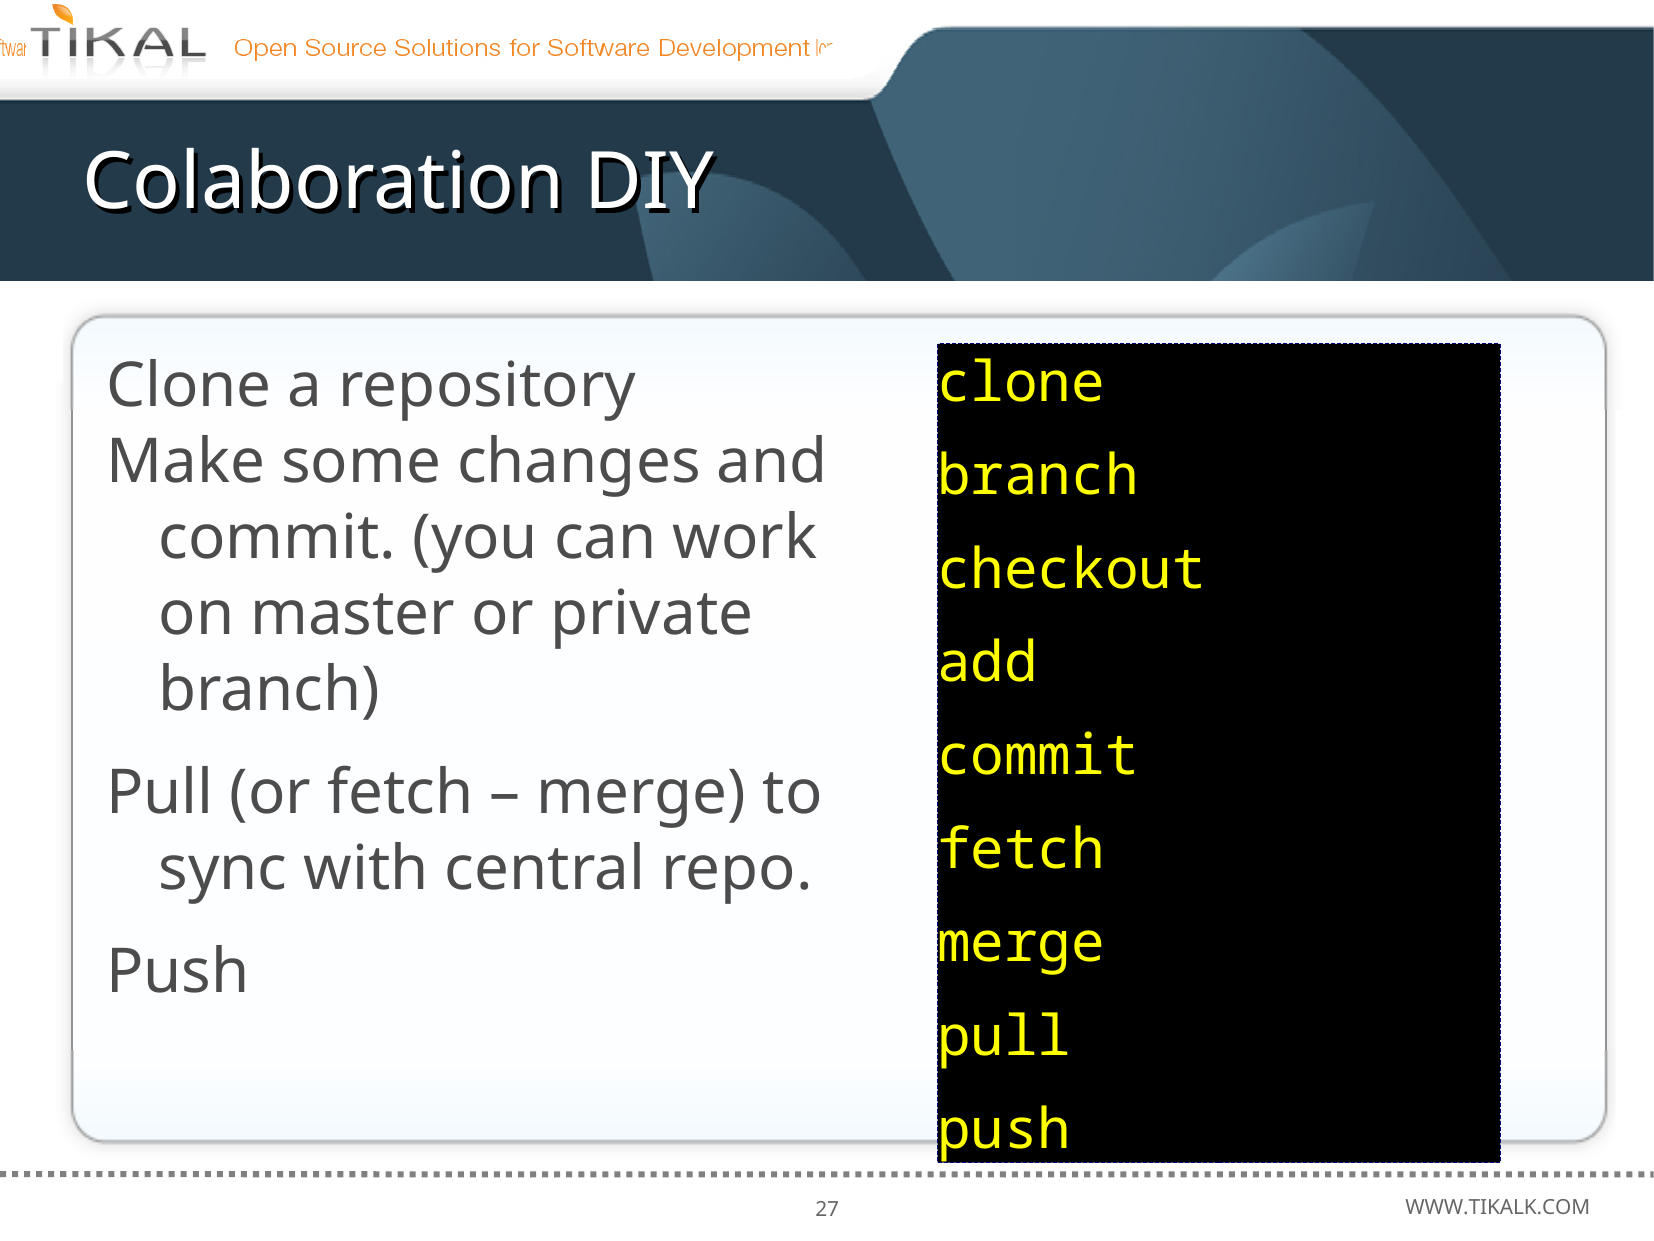

# Colaboration DIY
Clone a repository
Make some changes and commit. (you can work on master or private branch)
Pull (or fetch – merge) to sync with central repo.
Push
clone
branch
checkout
add
commit
fetch
merge
pull
push